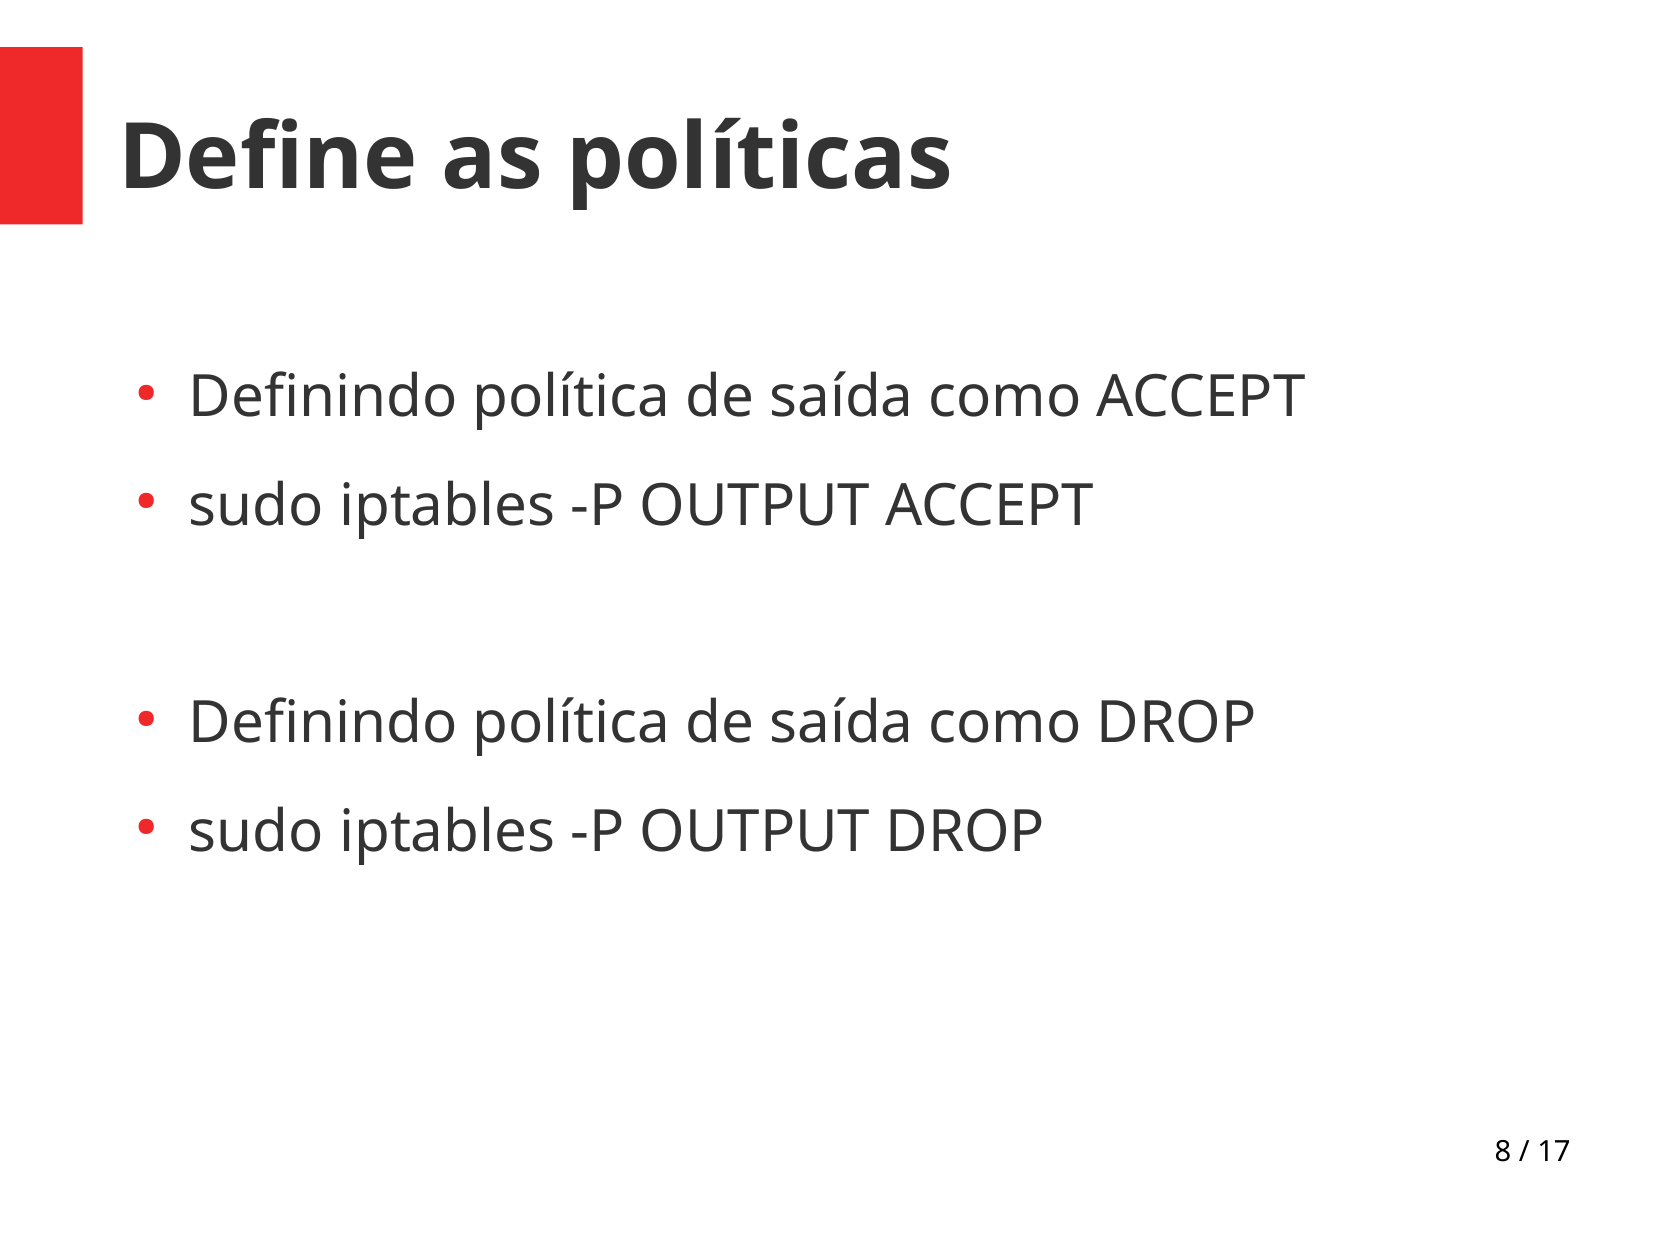

# Define as políticas
Definindo política de saída como ACCEPT
sudo iptables -P OUTPUT ACCEPT
Definindo política de saída como DROP
sudo iptables -P OUTPUT DROP
8